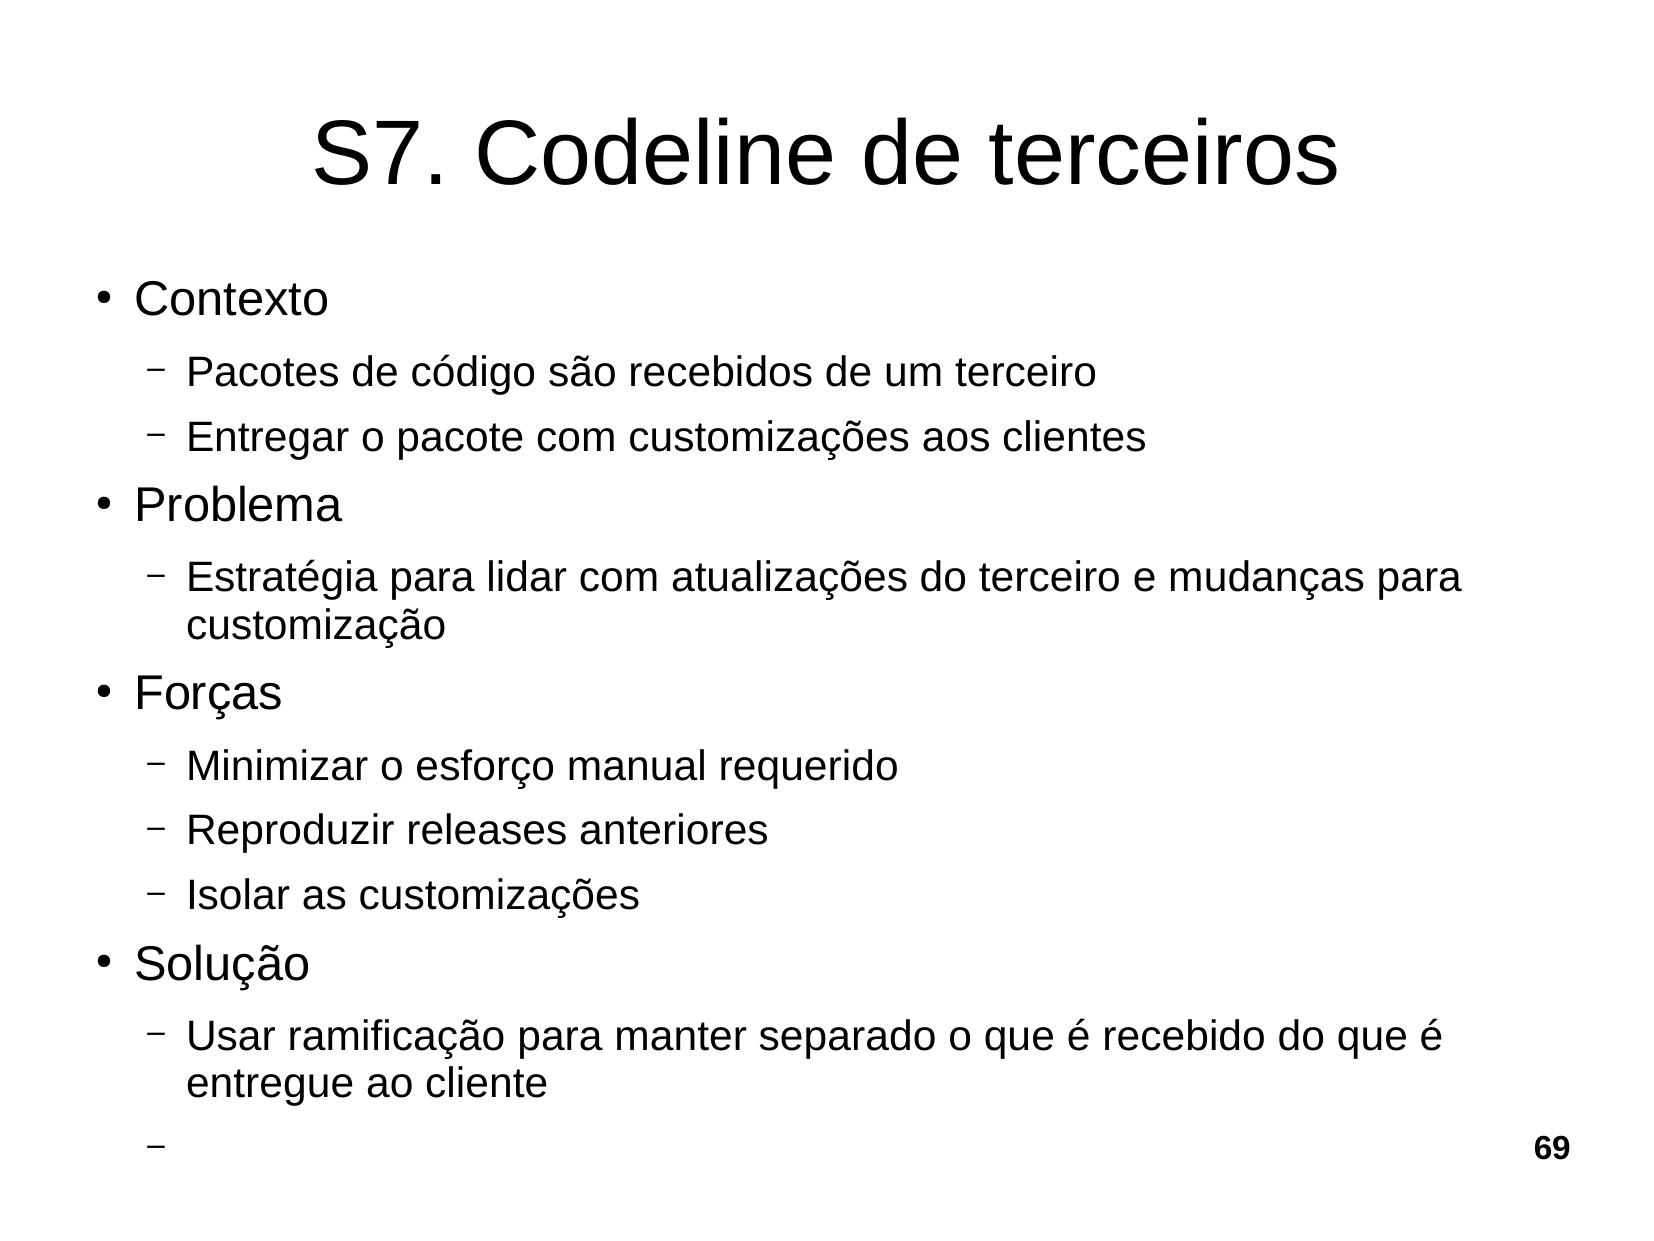

# S7. Codeline de terceiros
Contexto
Pacotes de código são recebidos de um terceiro
Entregar o pacote com customizações aos clientes
Problema
Estratégia para lidar com atualizações do terceiro e mudanças para customização
Forças
Minimizar o esforço manual requerido
Reproduzir releases anteriores
Isolar as customizações
Solução
Usar ramificação para manter separado o que é recebido do que é entregue ao cliente
69